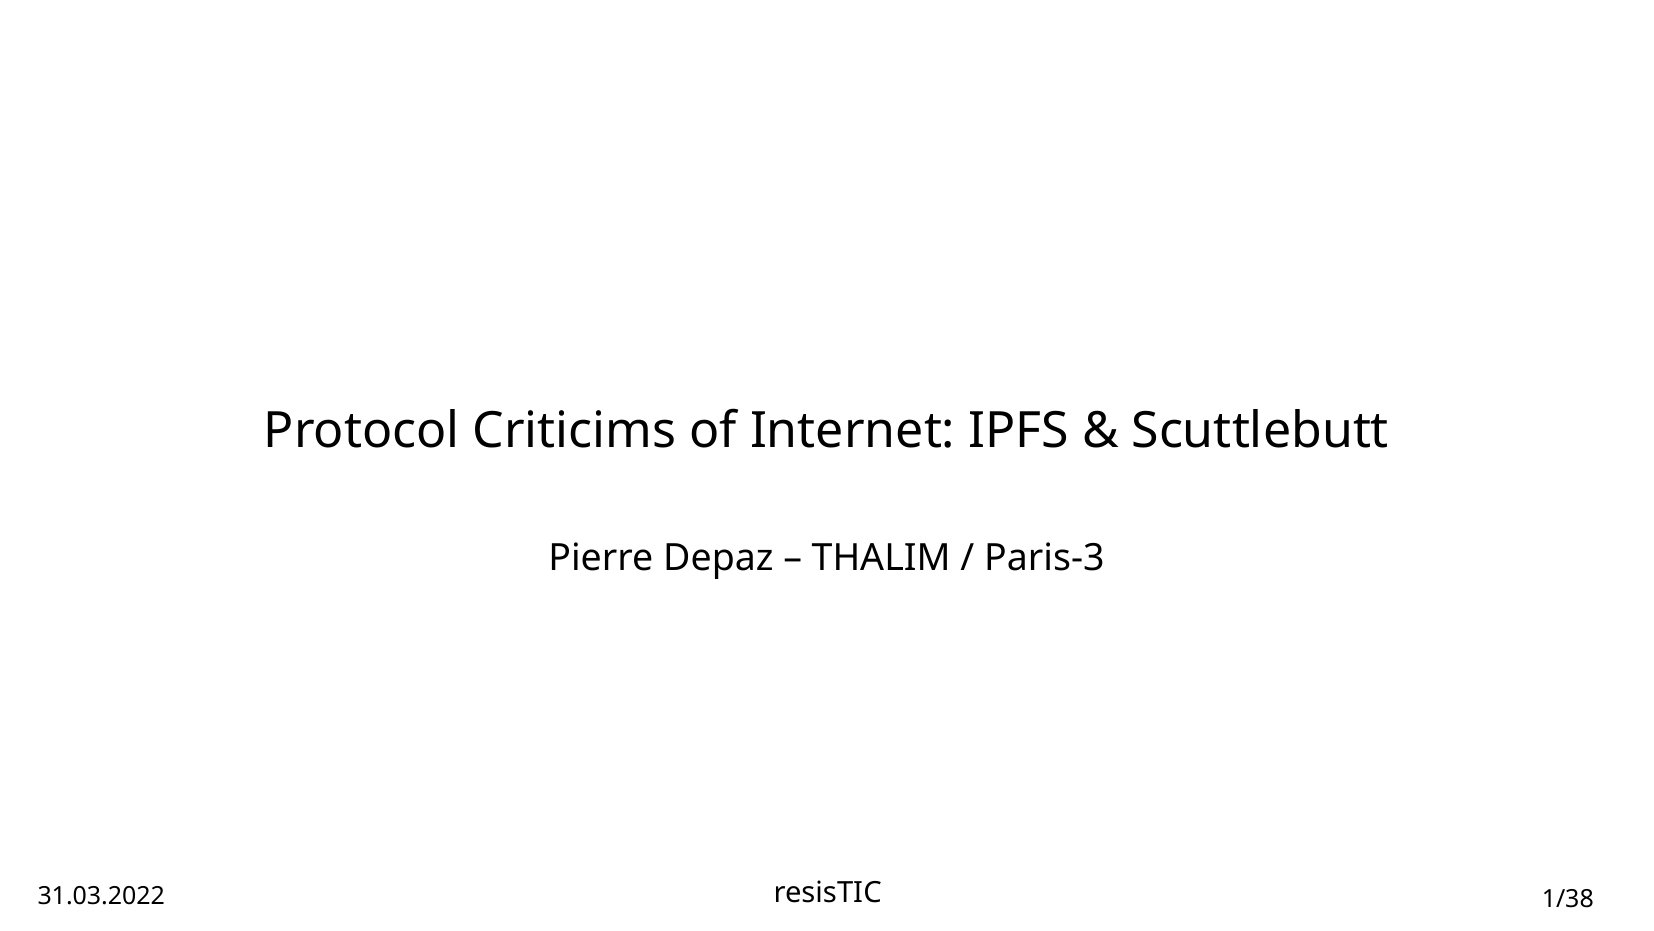

# Protocol Criticims of Internet: IPFS & Scuttlebutt
Pierre Depaz – THALIM / Paris-3
1/38